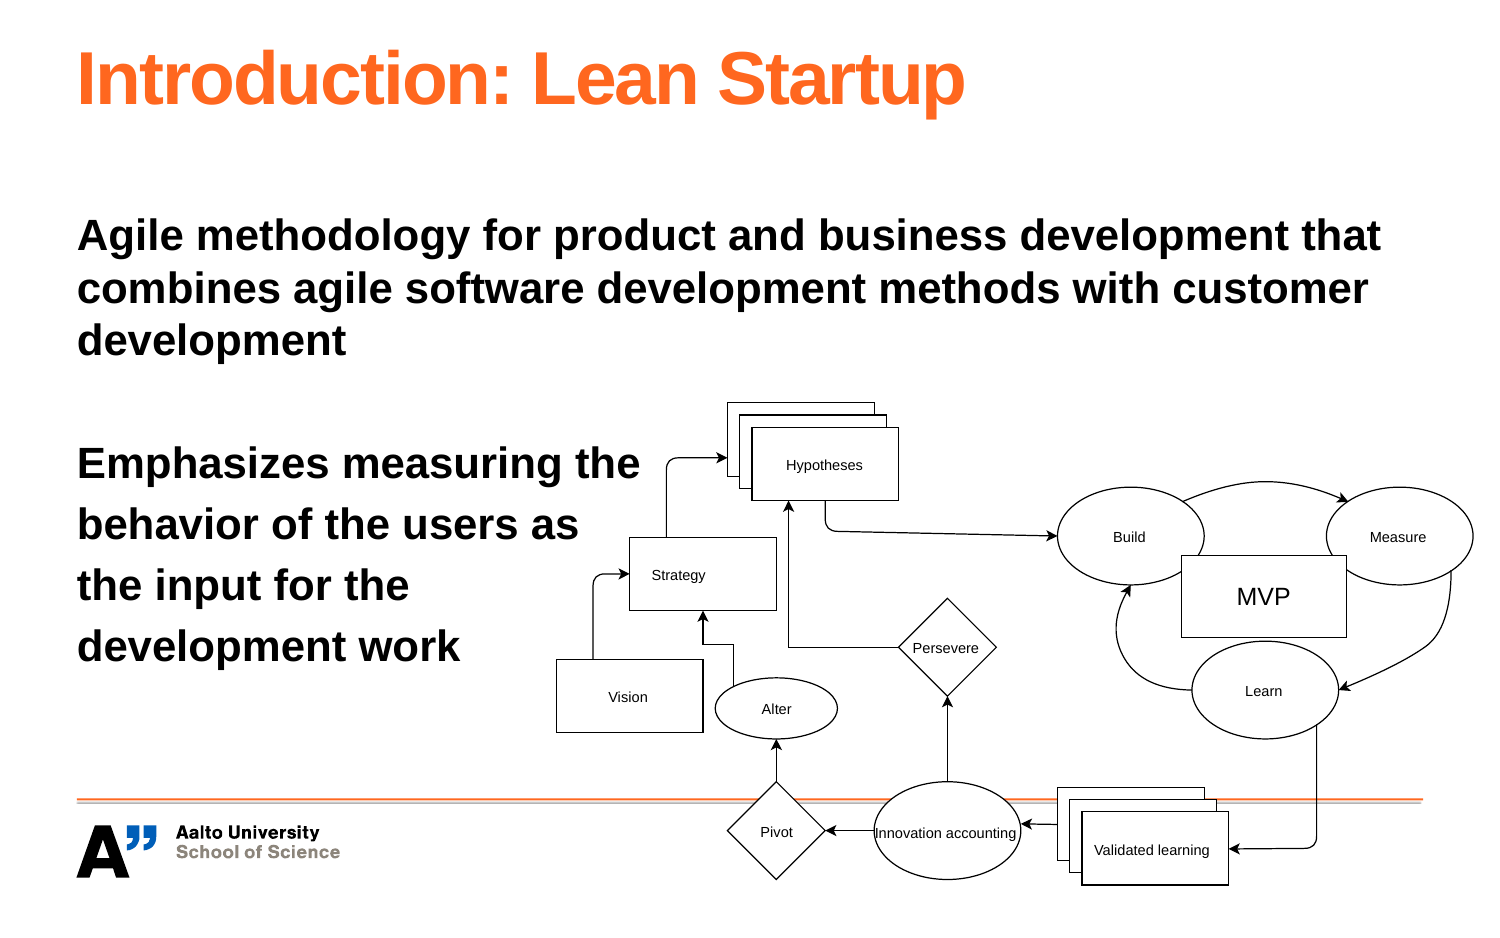

# Introduction: Lean Startup
Agile methodology for product and business development that combines agile software development methods with customer development
Emphasizes measuring the
behavior of the users as
the input for the
development work
MVP